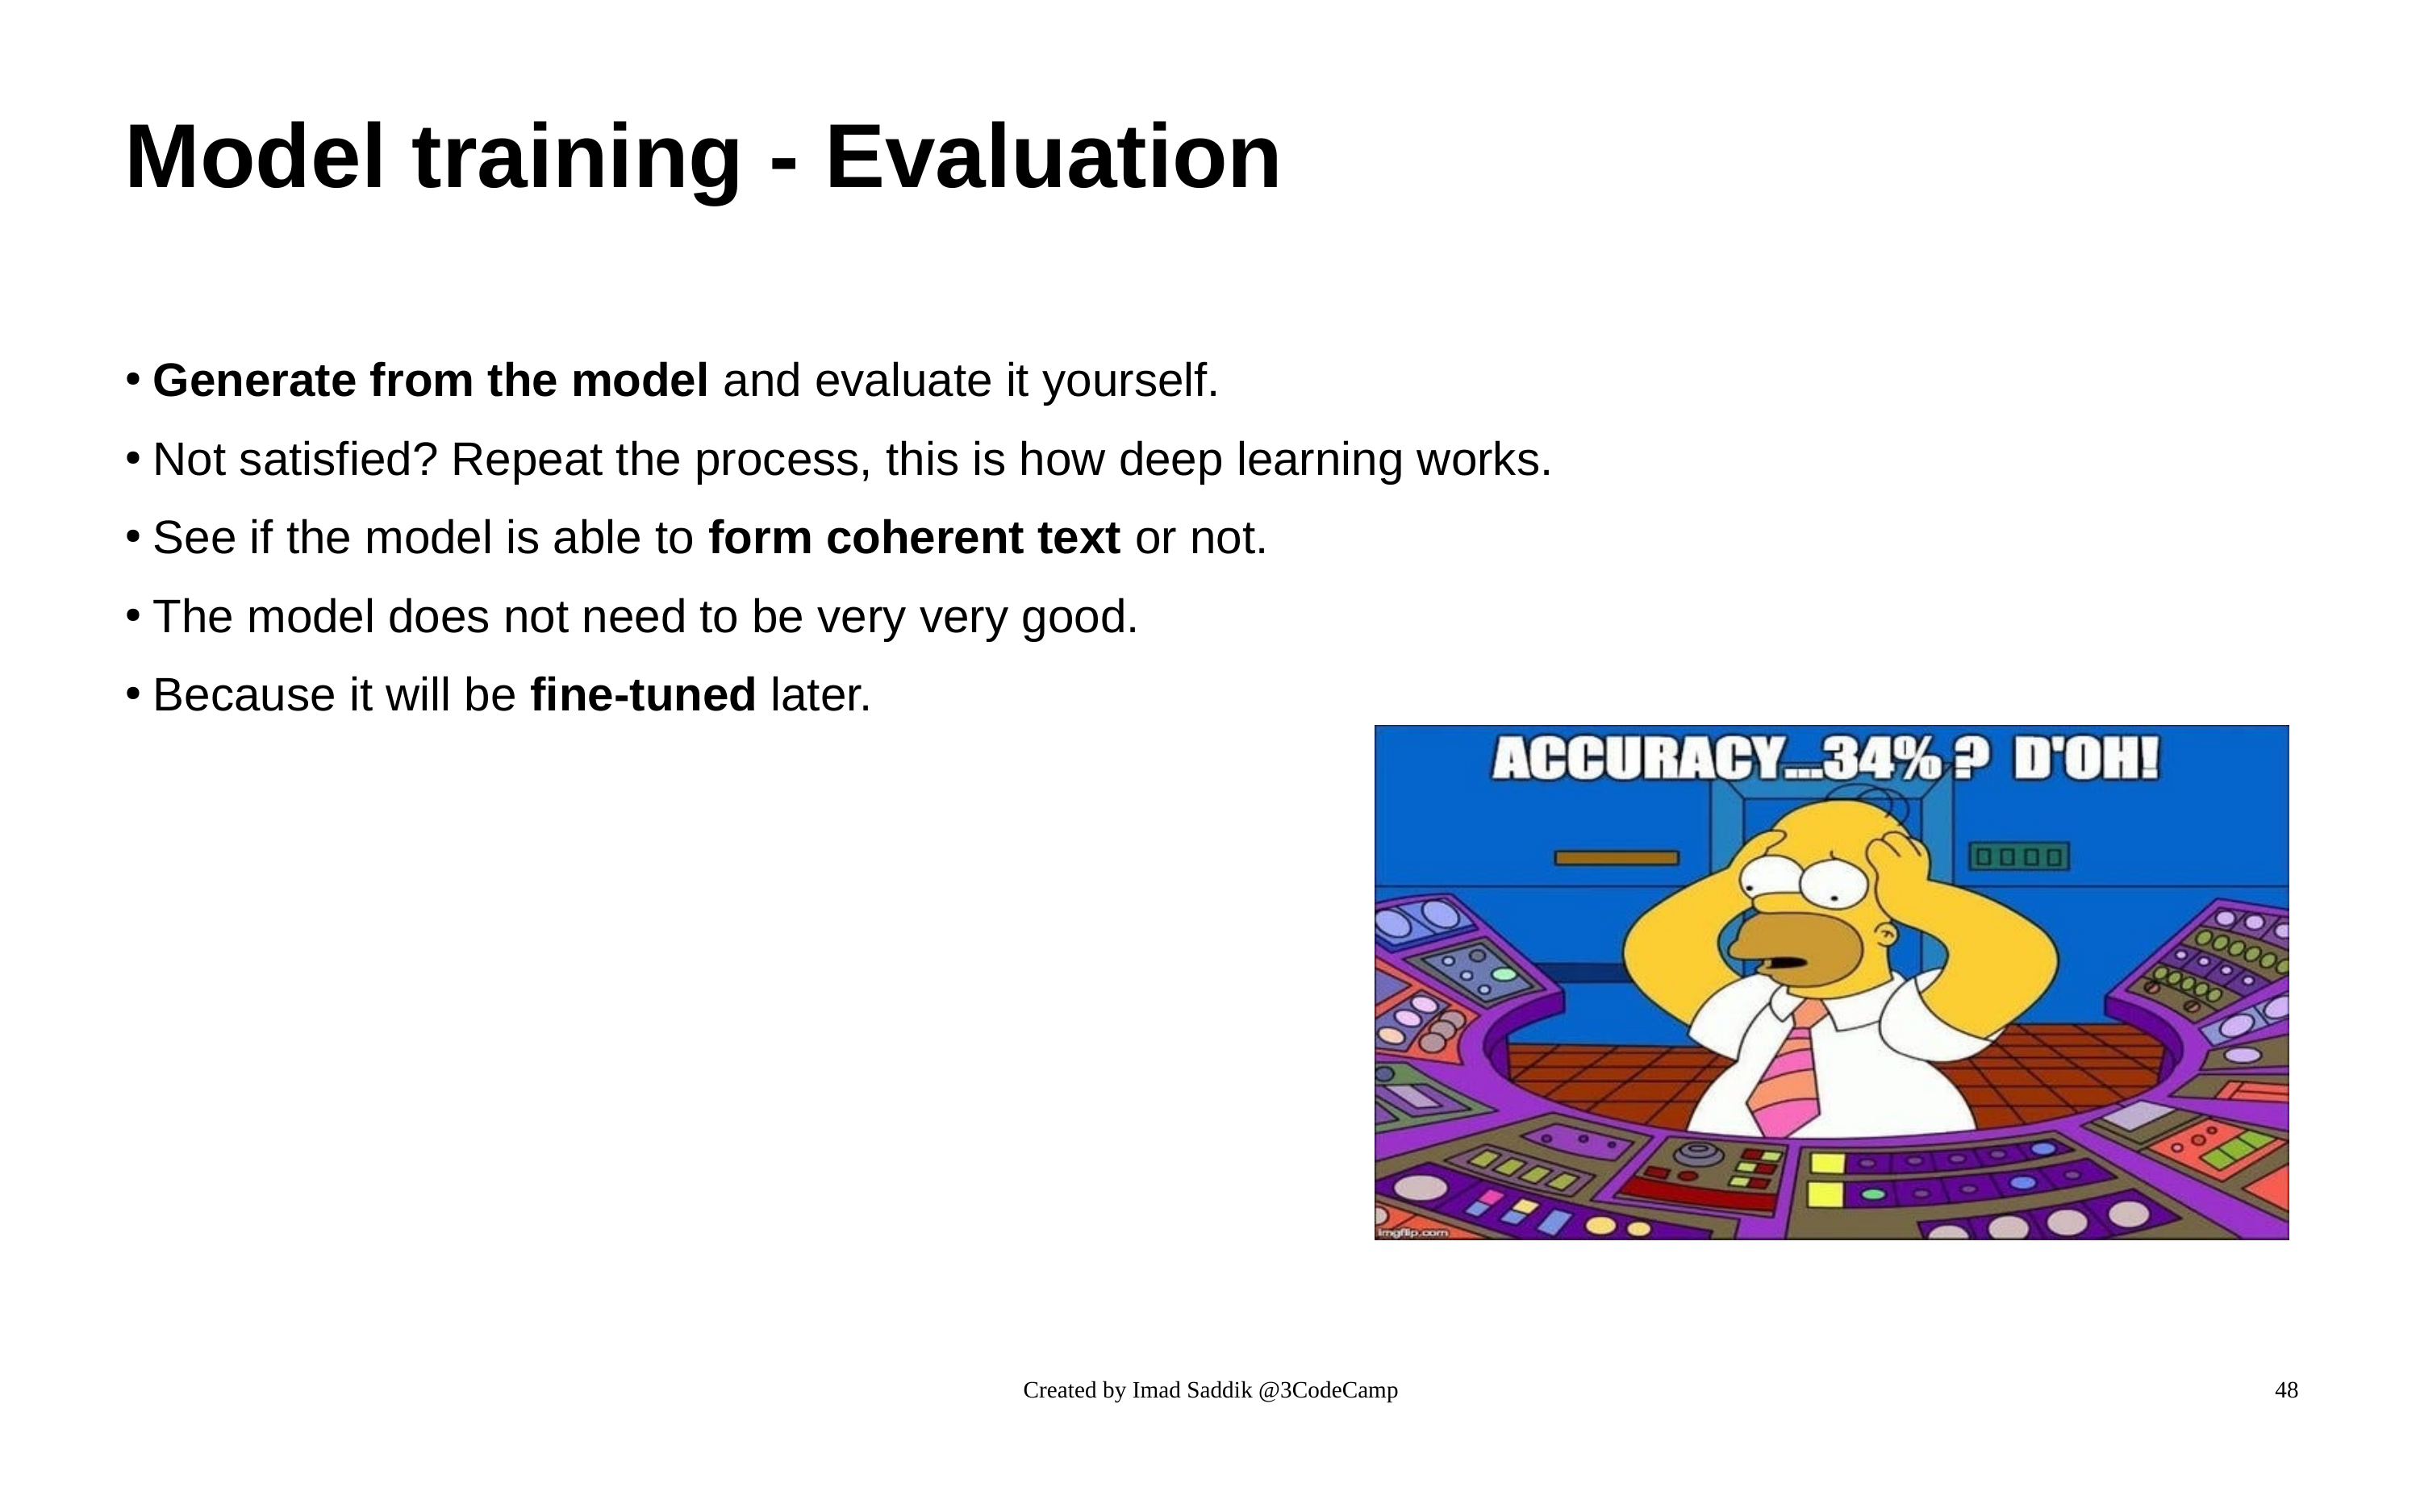

Model training - Evaluation
Generate from the model and evaluate it yourself.
Not satisfied? Repeat the process, this is how deep learning works.
See if the model is able to form coherent text or not.
The model does not need to be very very good.
Because it will be fine-tuned later.
Created by Imad Saddik @3CodeCamp
48